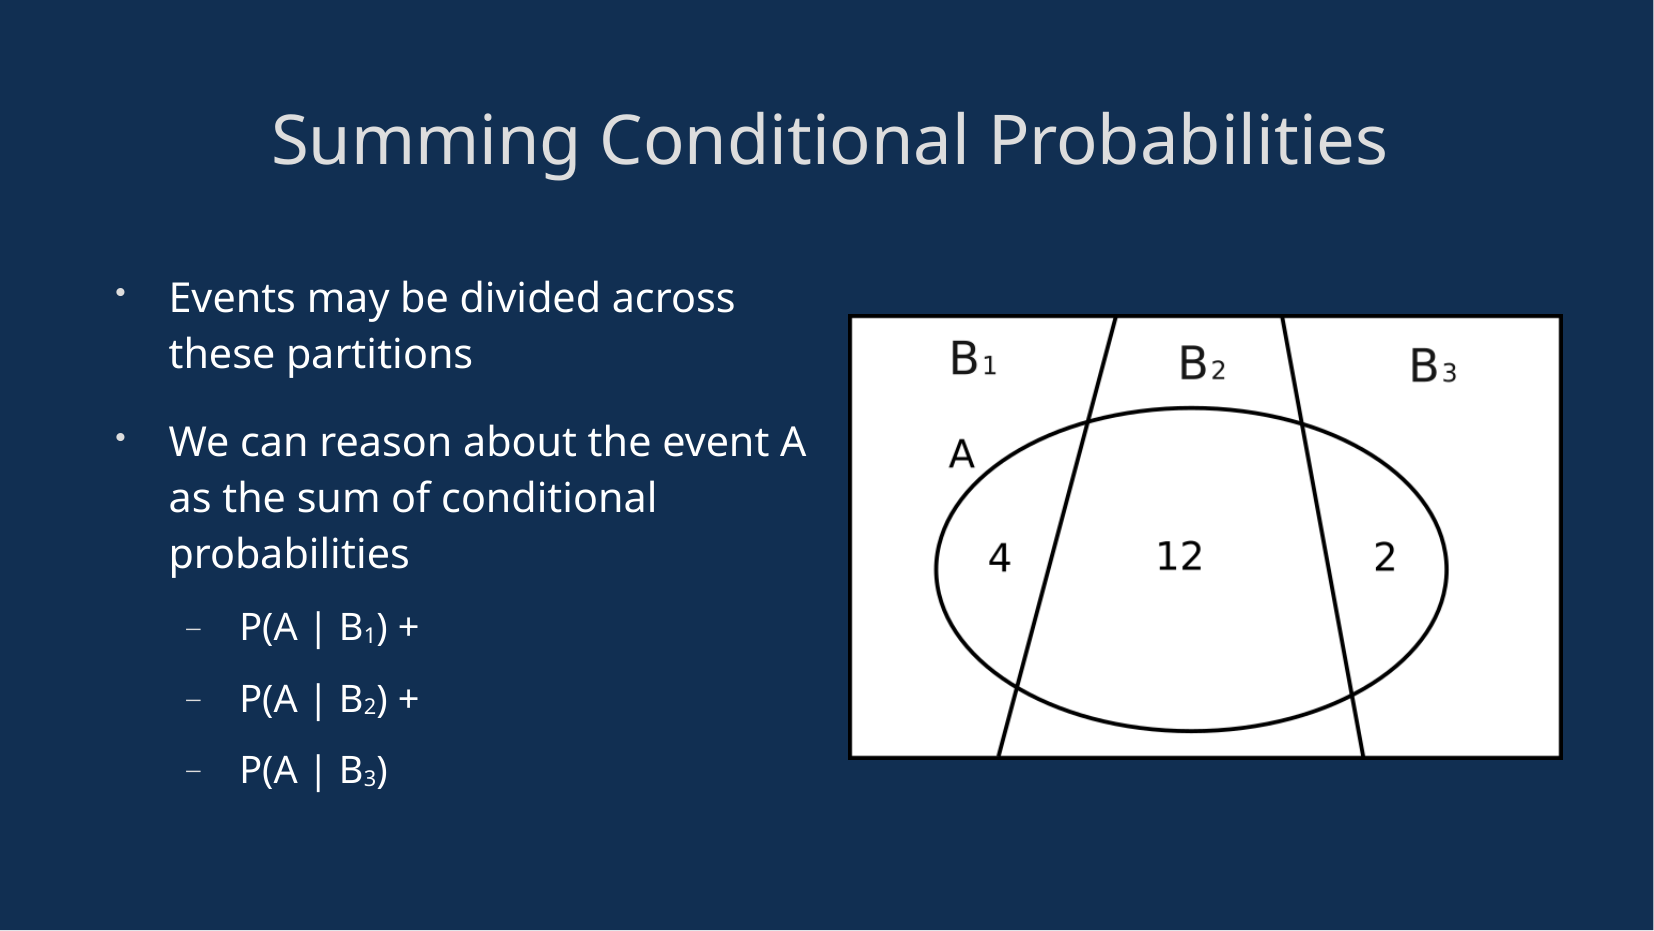

# Summing Conditional Probabilities
Events may be divided across these partitions
We can reason about the event A as the sum of conditional probabilities
P(A | B1) +
P(A | B2) +
P(A | B3)